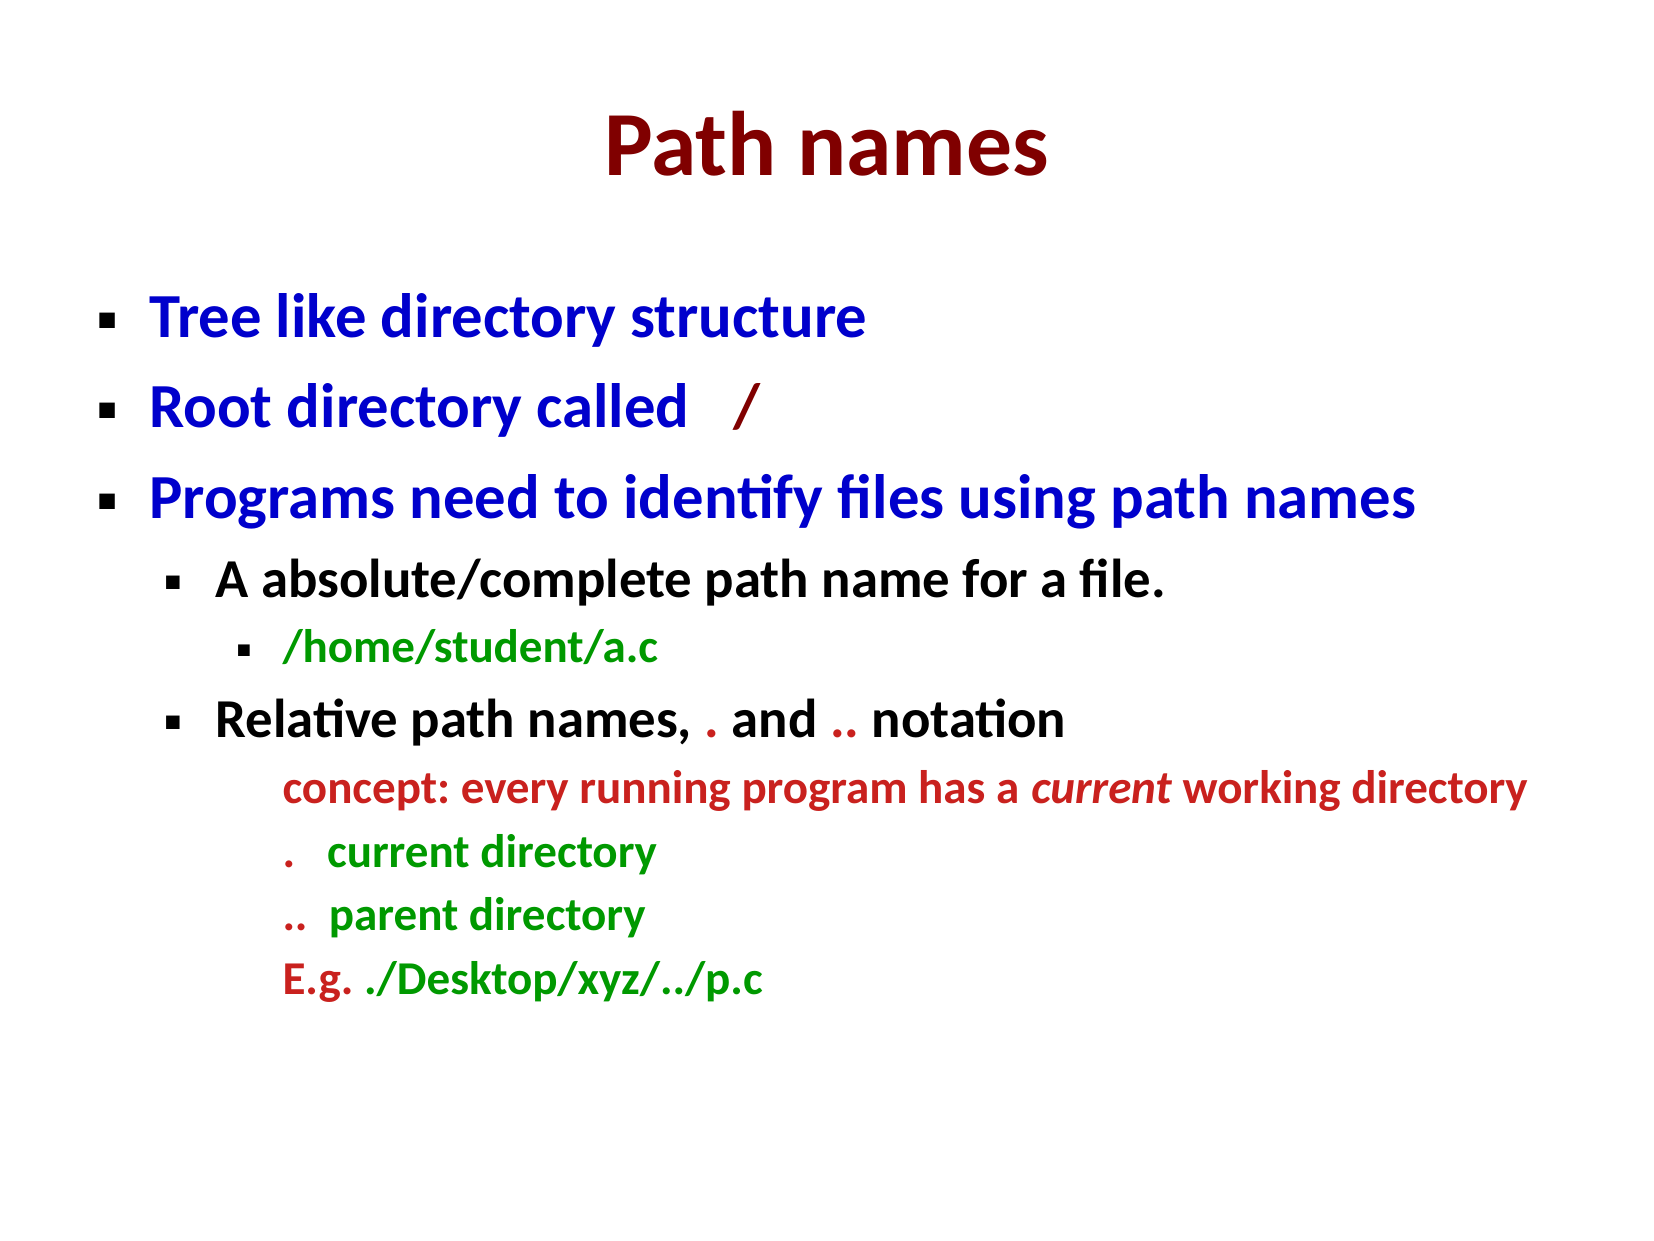

# Path names
Tree like directory structure
Root directory called /
Programs need to identify files using path names
A absolute/complete path name for a file.
/home/student/a.c
Relative path names, . and .. notation
concept: every running program has a current working directory
. current directory
.. parent directory
E.g. ./Desktop/xyz/../p.c